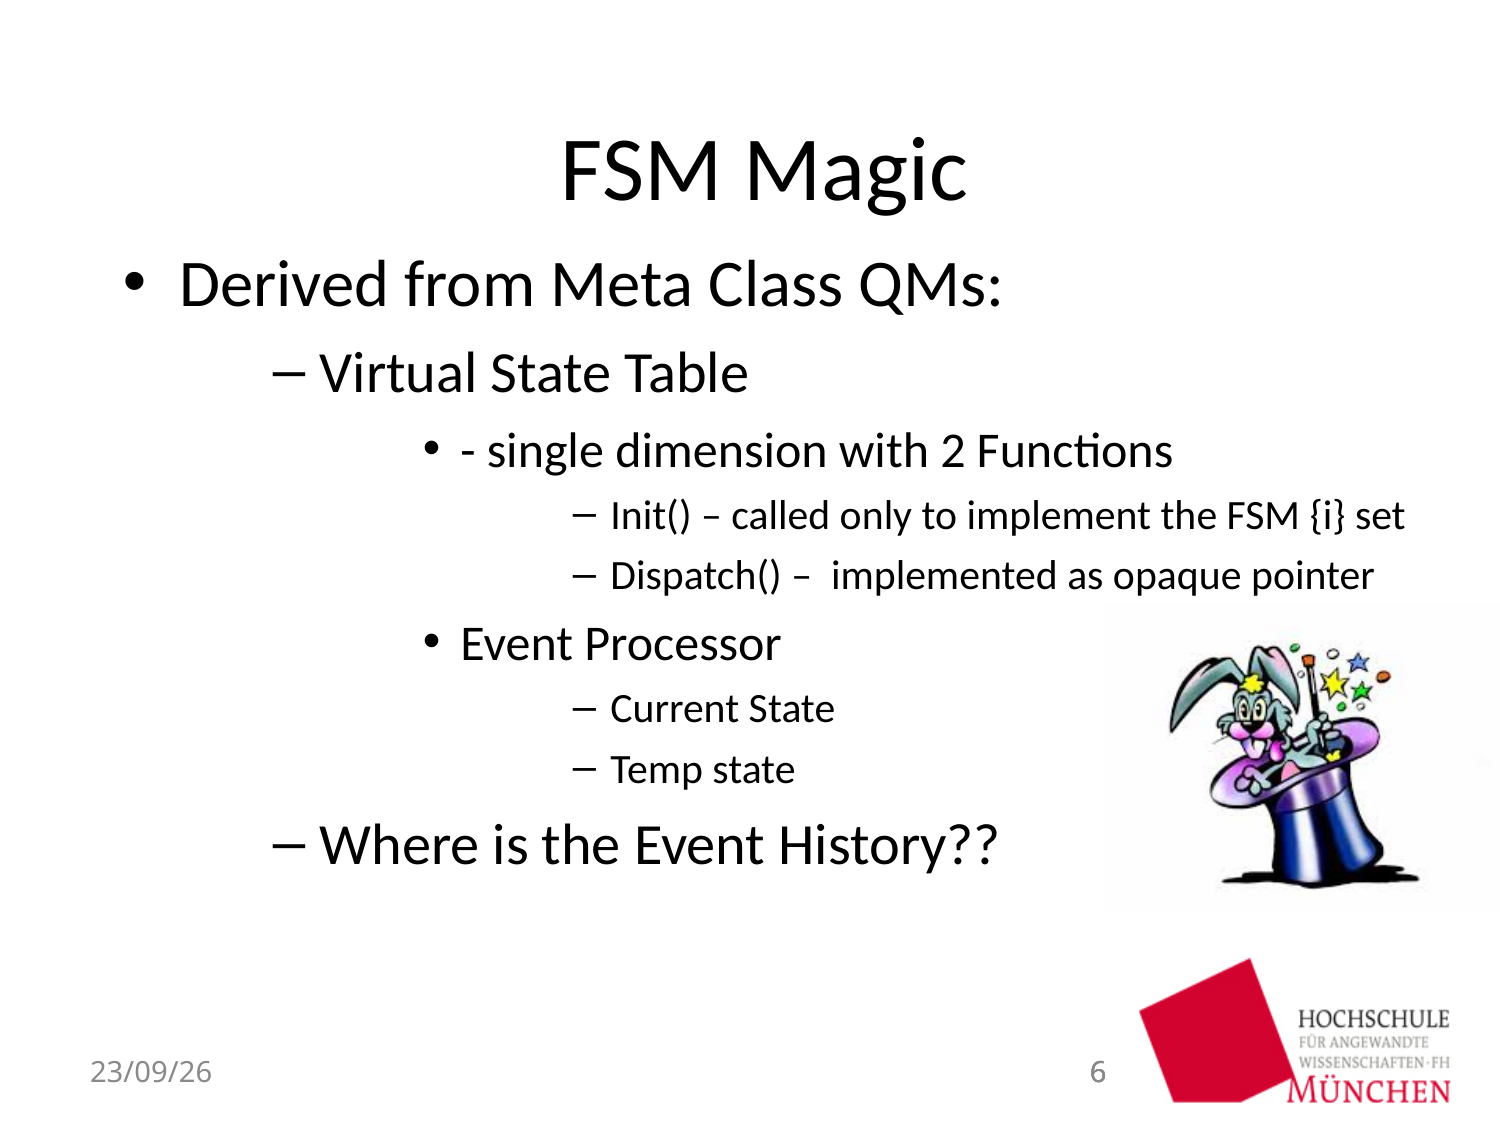

#
FSM Magic
Derived from Meta Class QMs:
Virtual State Table
- single dimension with 2 Functions
Init() – called only to implement the FSM {i} set
Dispatch() – implemented as opaque pointer
Event Processor
Current State
Temp state
Where is the Event History??